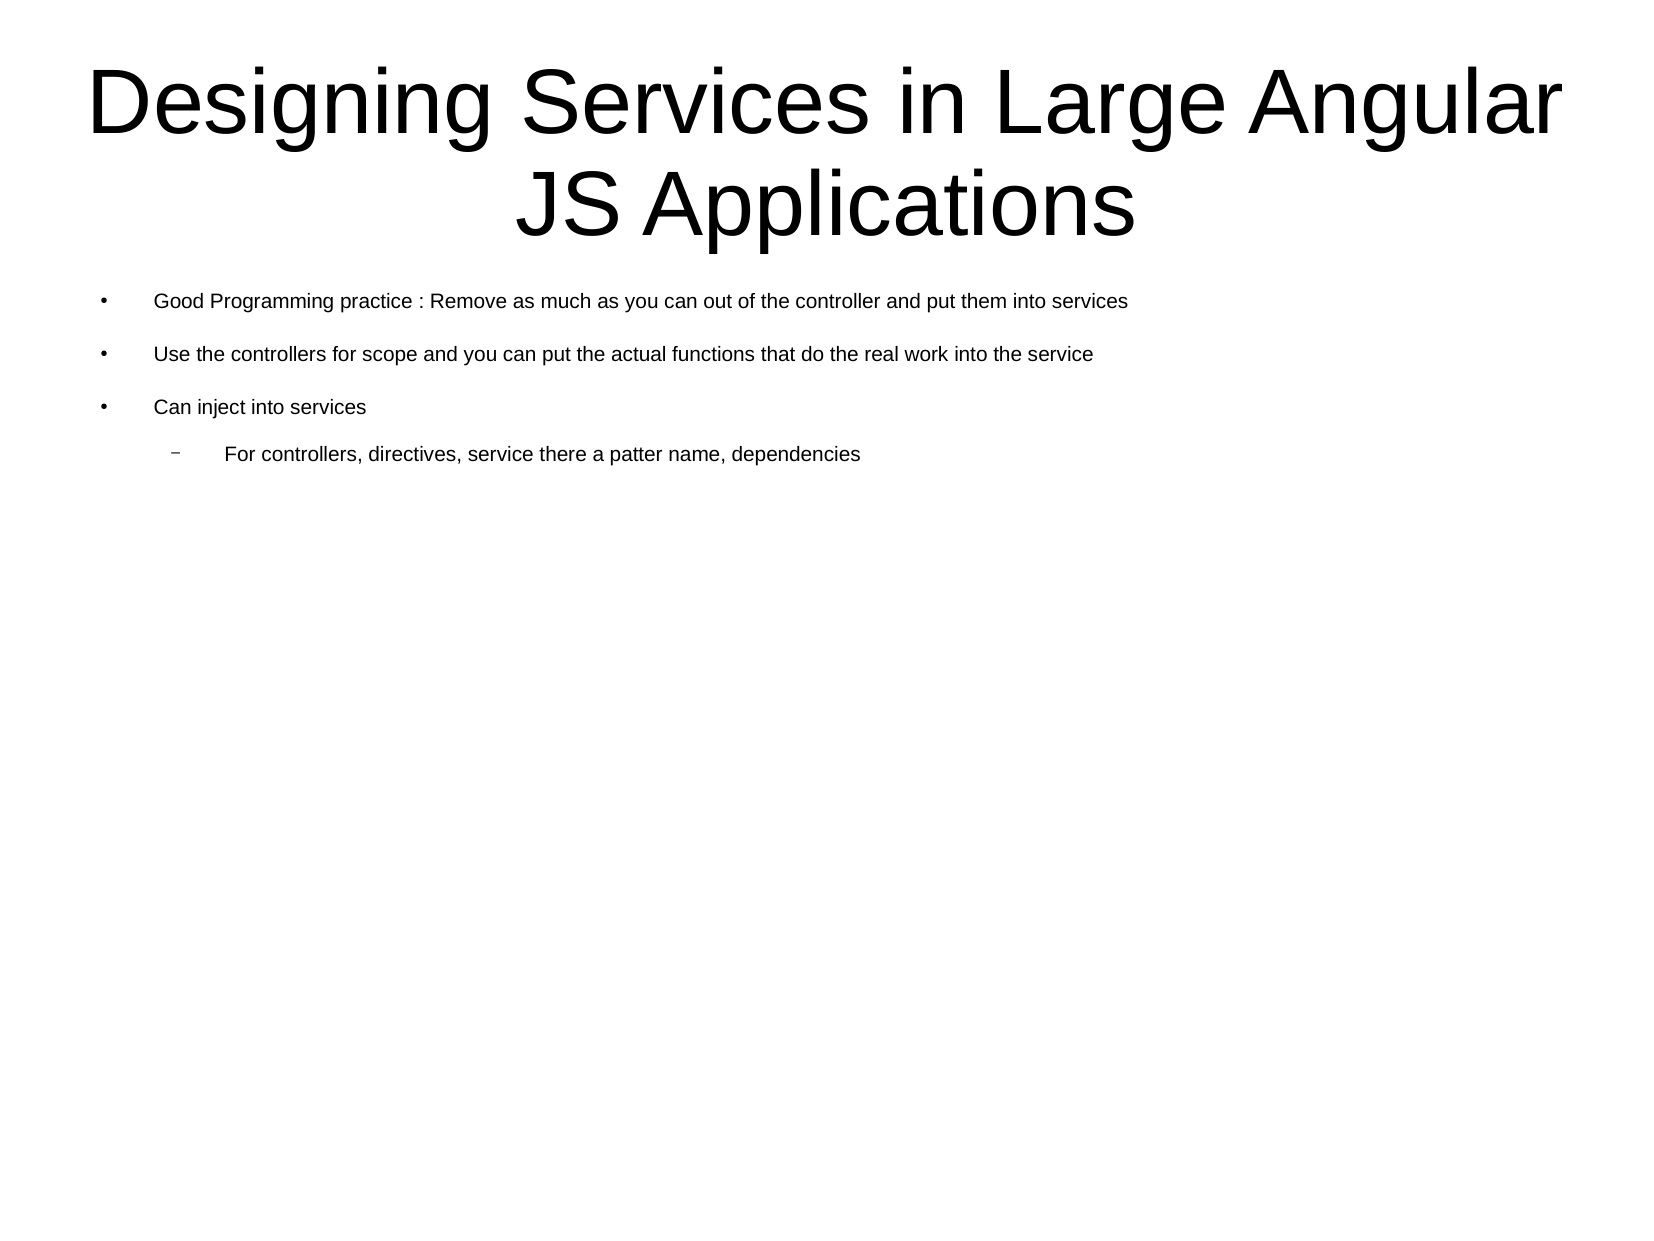

# Designing Services in Large Angular JS Applications
Good Programming practice : Remove as much as you can out of the controller and put them into services
Use the controllers for scope and you can put the actual functions that do the real work into the service
Can inject into services
For controllers, directives, service there a patter name, dependencies